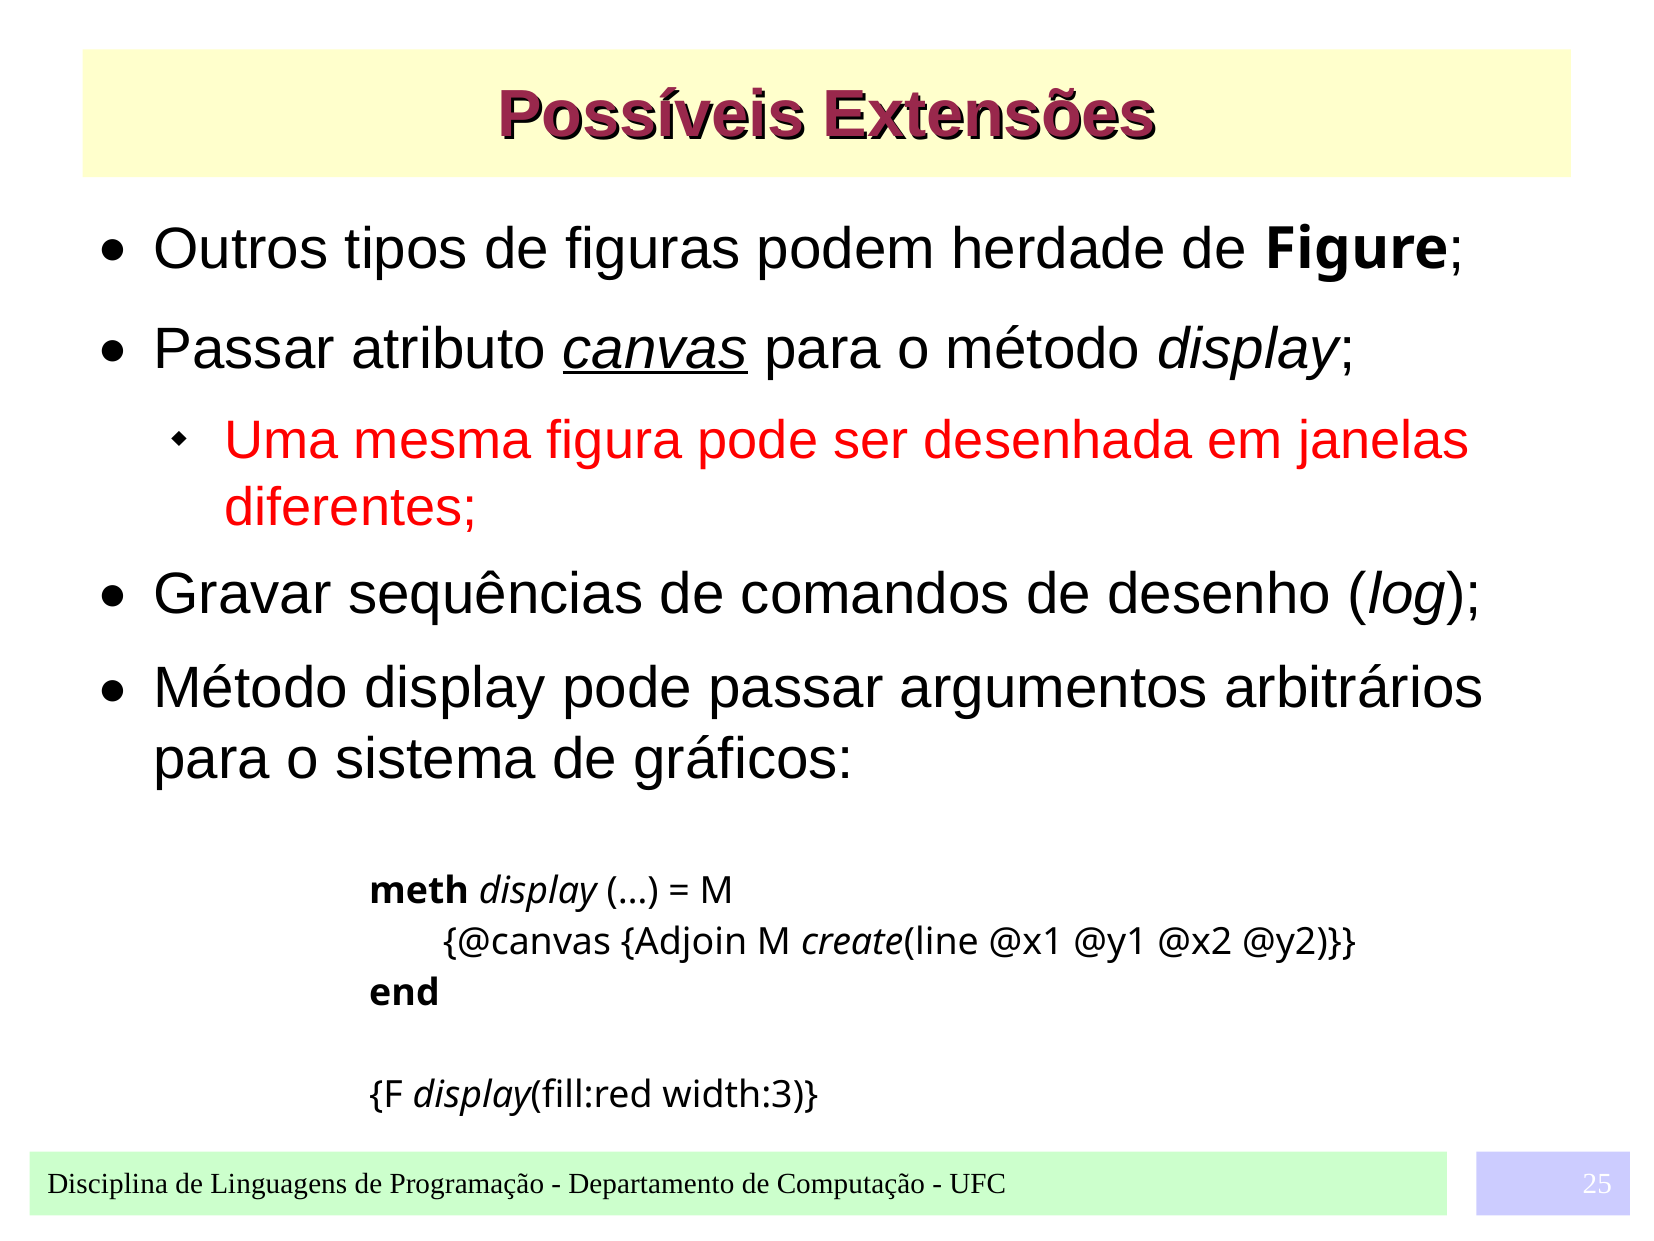

# Possíveis Extensões
Outros tipos de figuras podem herdade de Figure;
Passar atributo canvas para o método display;
Uma mesma figura pode ser desenhada em janelas diferentes;
Gravar sequências de comandos de desenho (log);
Método display pode passar argumentos arbitrários para o sistema de gráficos:
meth display (…) = M
	{@canvas {Adjoin M create(line @x1 @y1 @x2 @y2)}}
end
{F display(fill:red width:3)}
Disciplina de Linguagens de Programação - Departamento de Computação - UFC
25